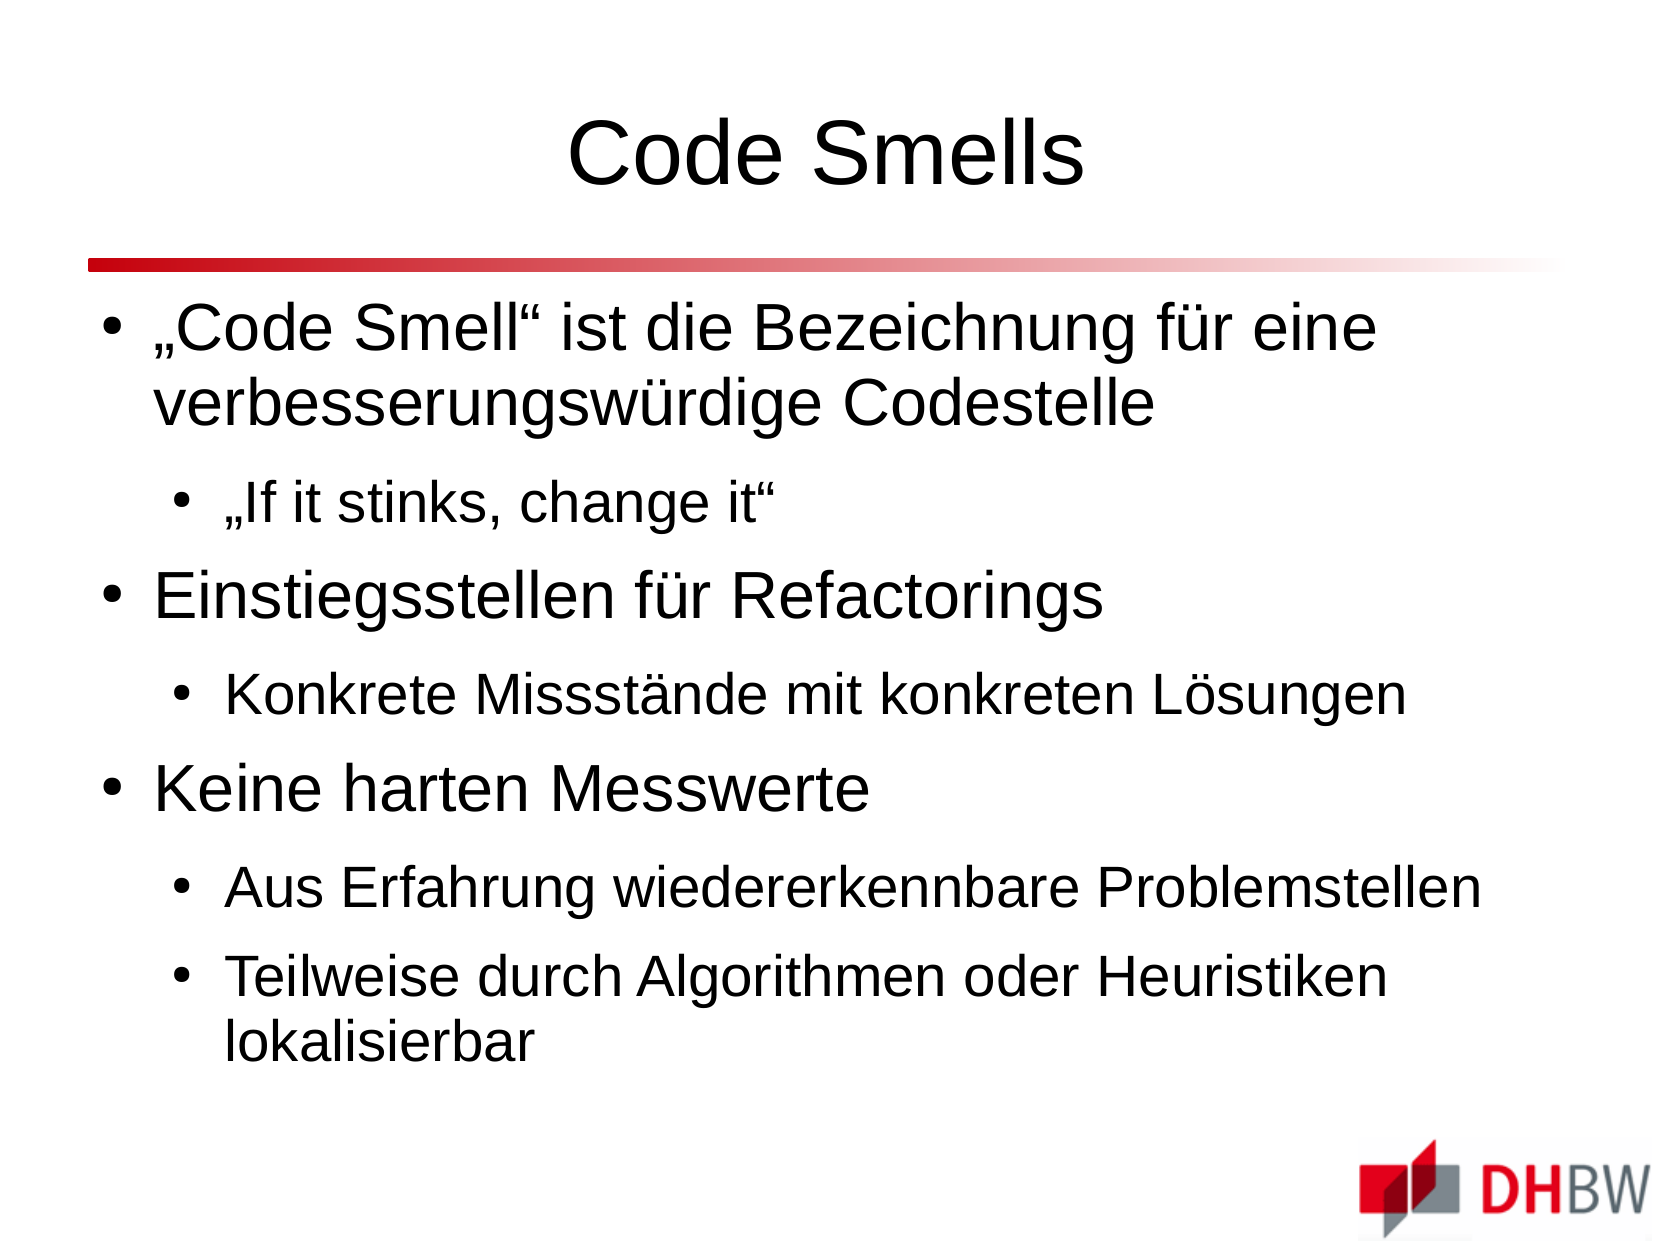

# Code Smells
„Code Smell“ ist die Bezeichnung für eine verbesserungswürdige Codestelle
„If it stinks, change it“
Einstiegsstellen für Refactorings
Konkrete Missstände mit konkreten Lösungen
Keine harten Messwerte
Aus Erfahrung wiedererkennbare Problemstellen
Teilweise durch Algorithmen oder Heuristiken lokalisierbar